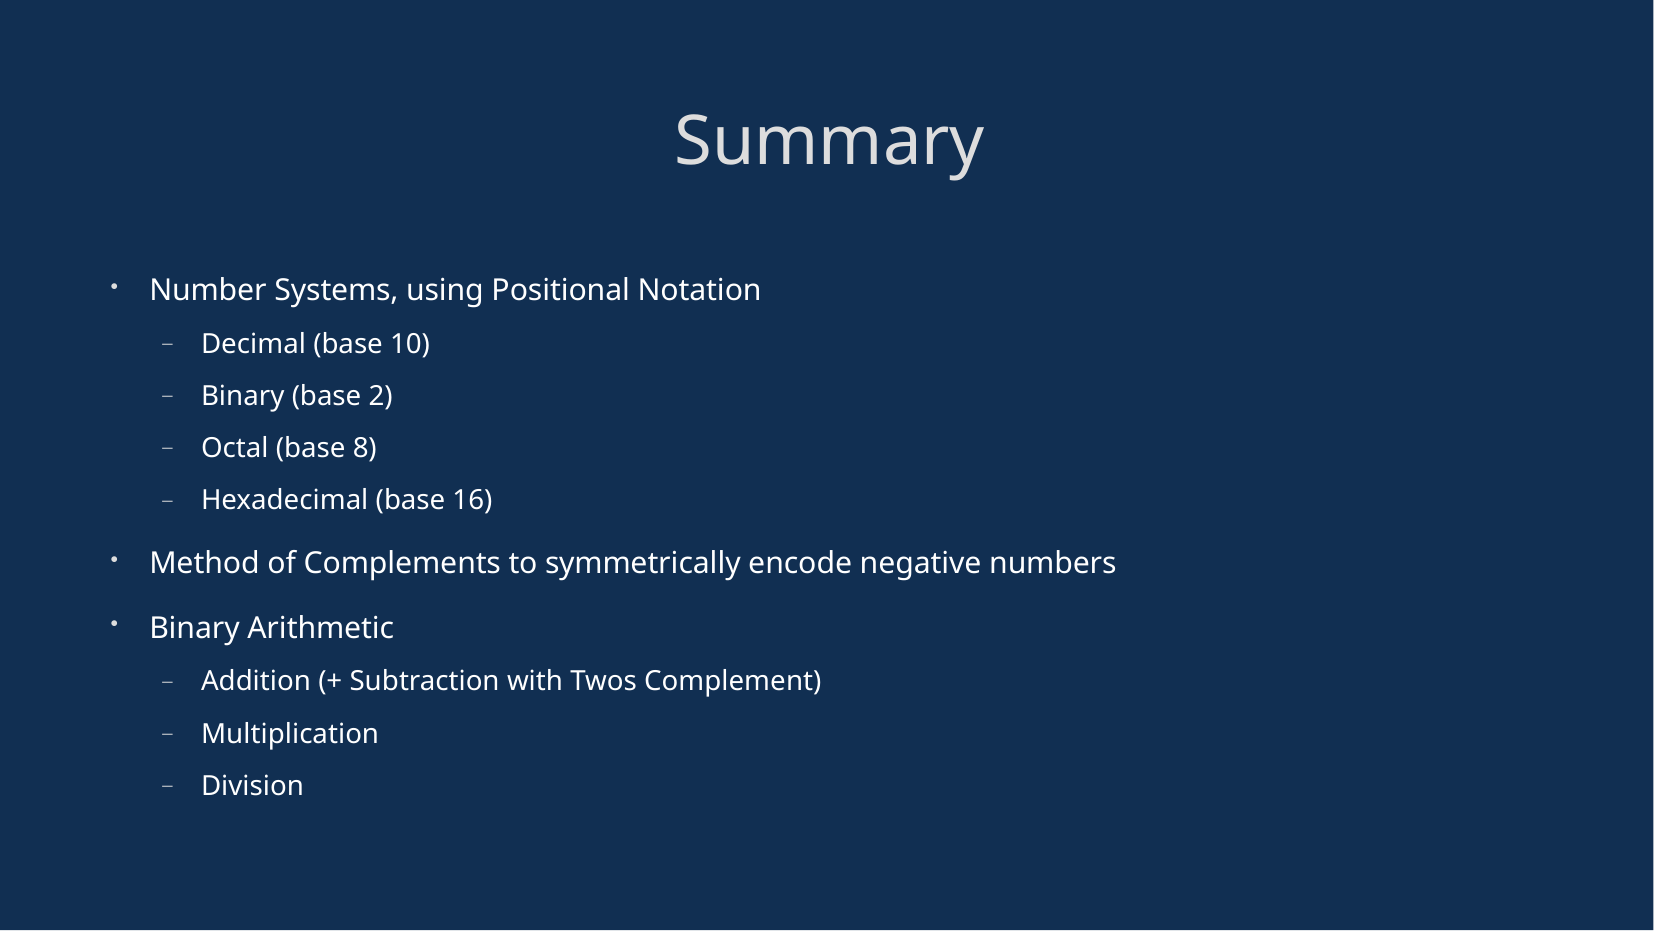

# Summary
Number Systems, using Positional Notation
Decimal (base 10)
Binary (base 2)
Octal (base 8)
Hexadecimal (base 16)
Method of Complements to symmetrically encode negative numbers
Binary Arithmetic
Addition (+ Subtraction with Twos Complement)
Multiplication
Division